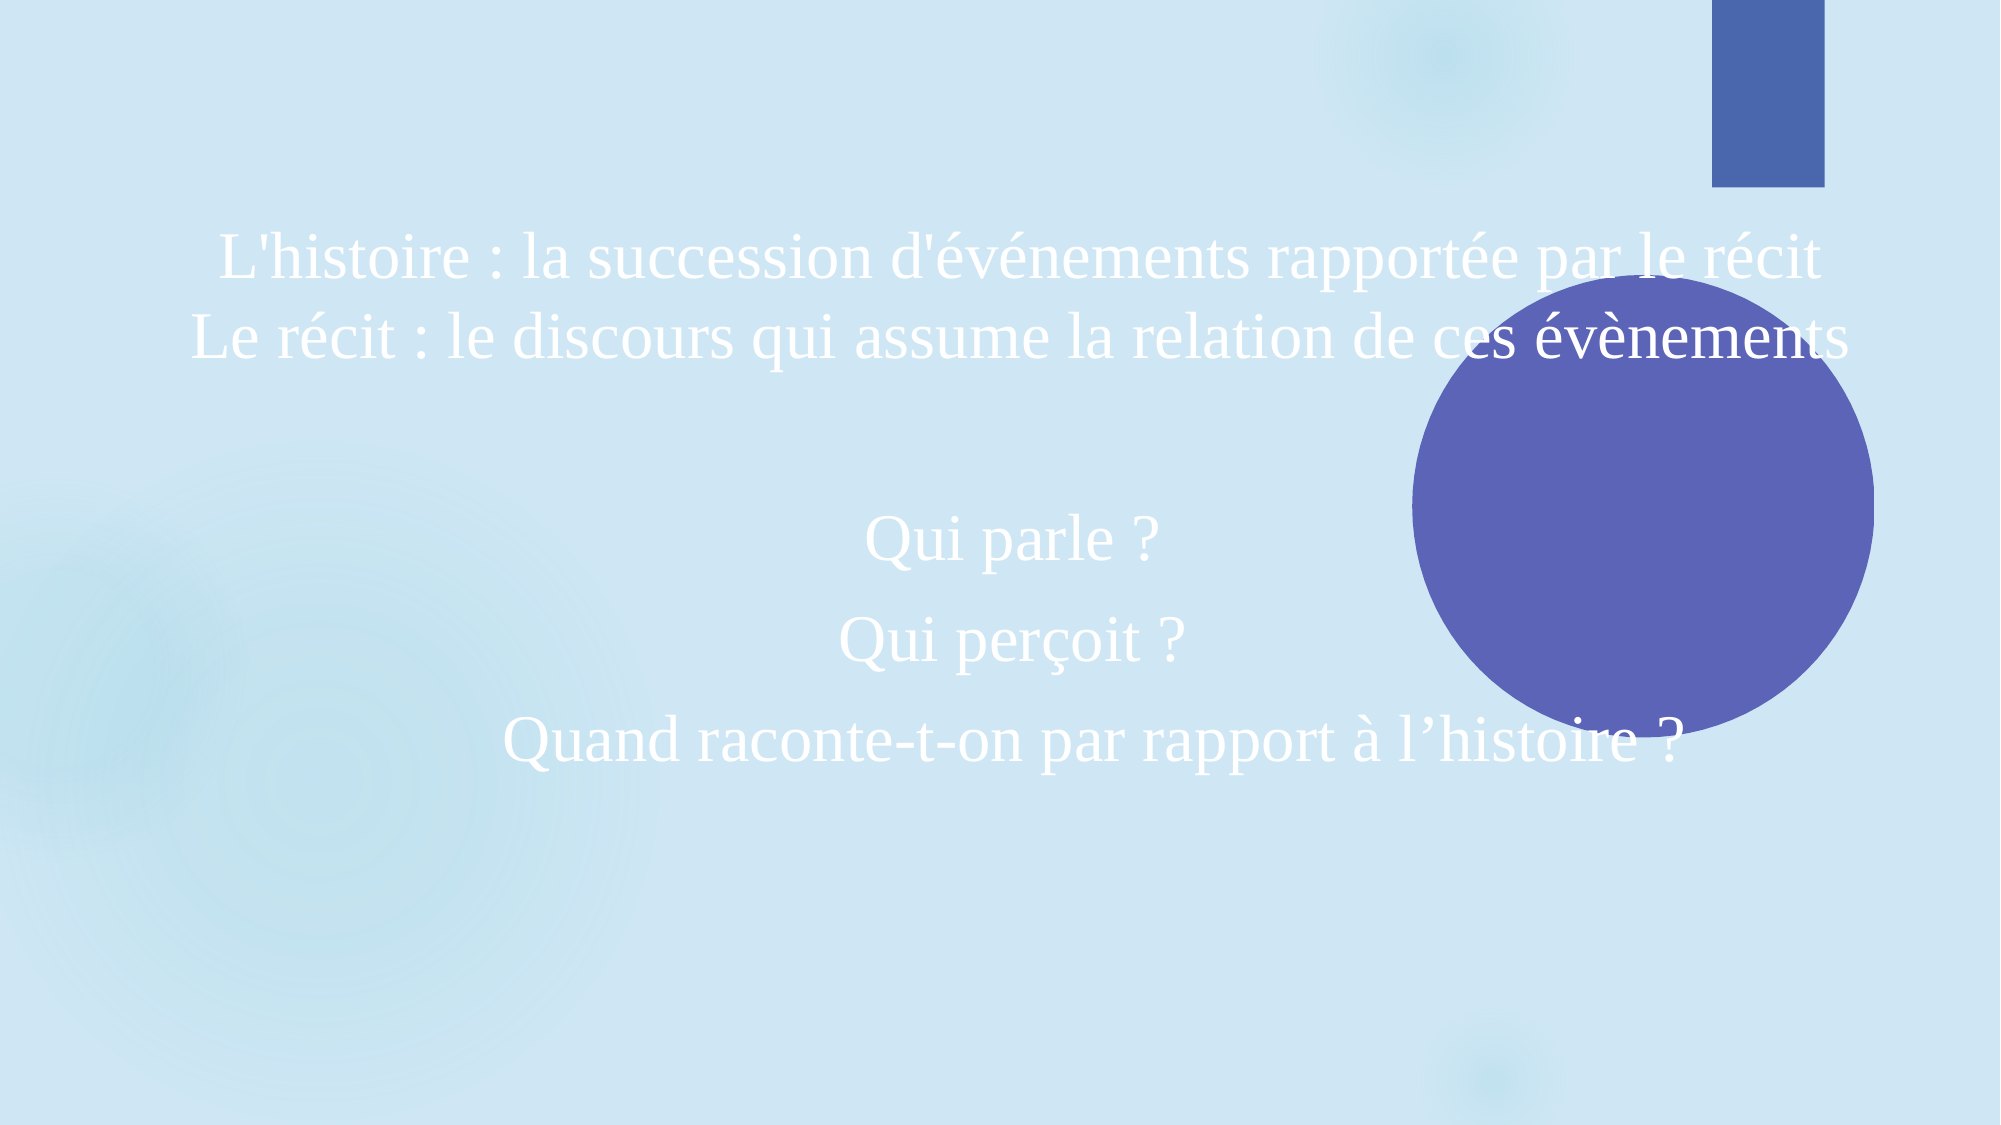

# L'histoire : la succession d'événements rapportée par le récit
Le récit : le discours qui assume la relation de ces évènements
Qui parle ?
Qui perçoit ?
		Quand raconte-t-on par rapport à l’histoire ?